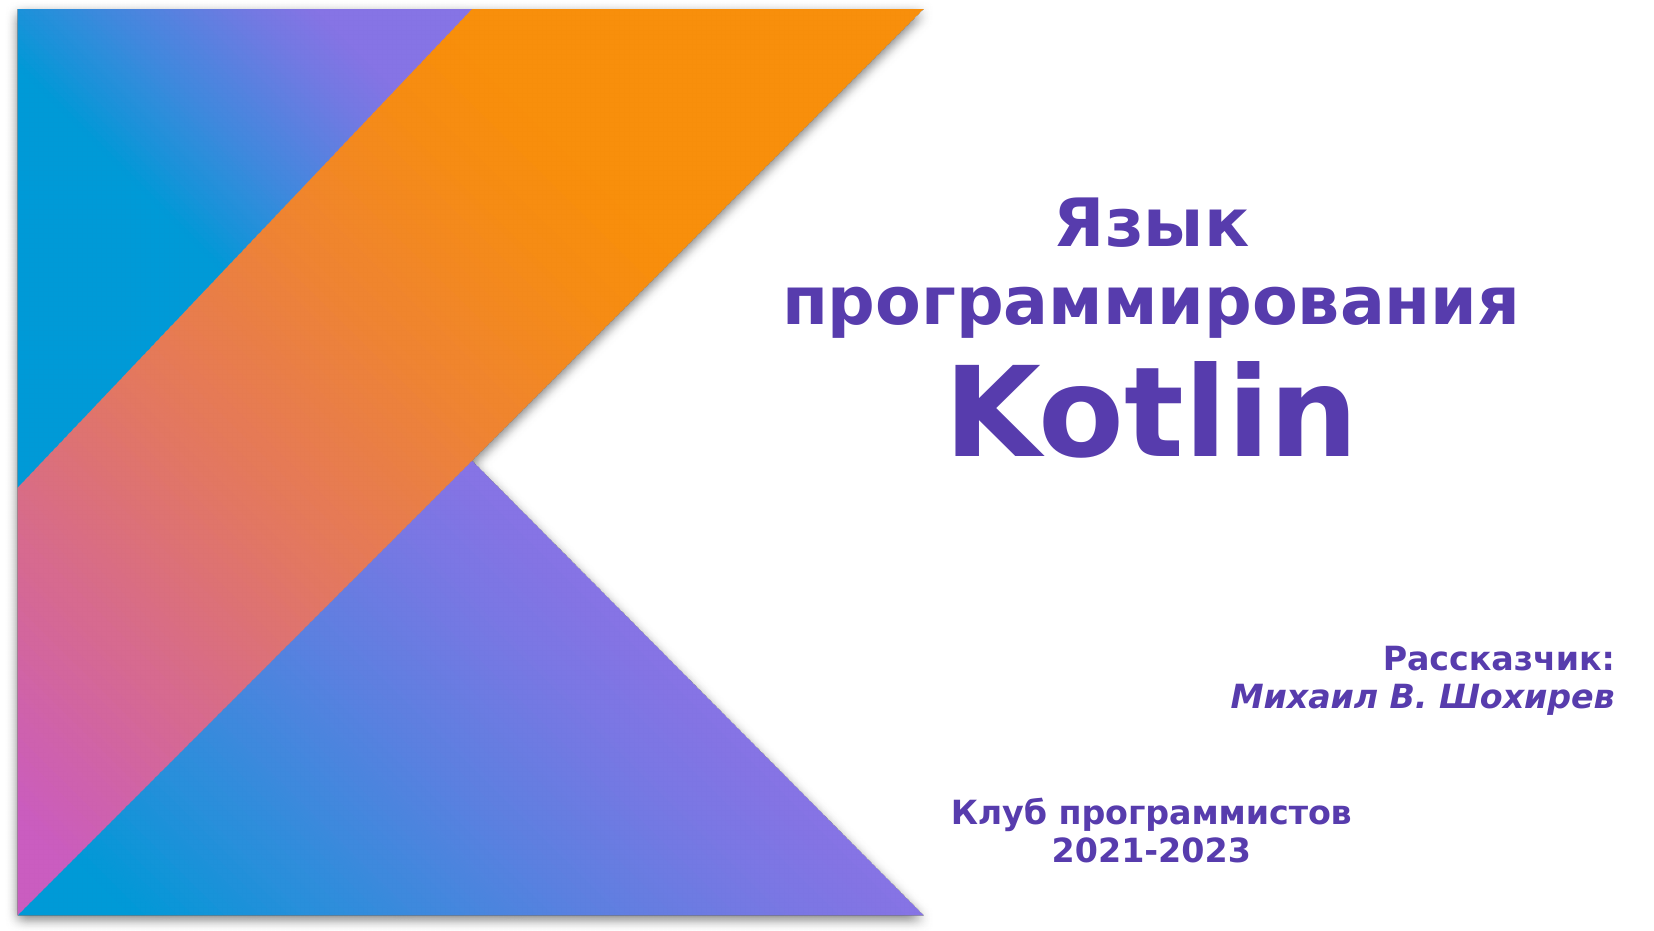

Язык программирования
Kotlin
Рассказчик:
Михаил В. Шохирев
Клуб программистов
2021-2023